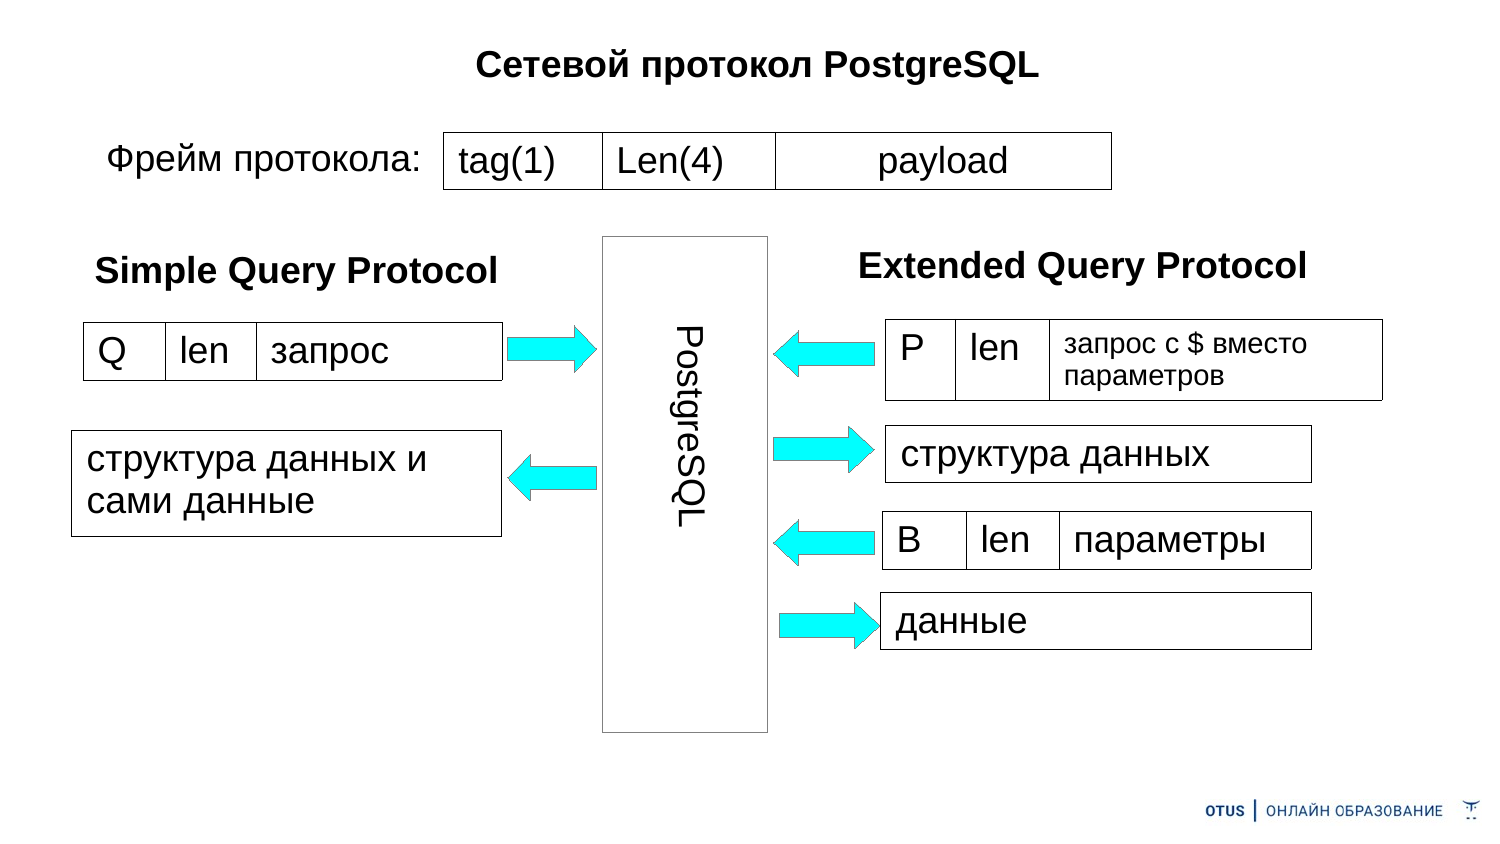

Сетевой протокол PostgreSQL
Фрейм протокола:
| tag(1) | Len(4) | payload |
| --- | --- | --- |
Extended Query Protocol
Simple Query Protocol
| P | len | запрос с $ вместо параметров |
| --- | --- | --- |
| Q | len | запрос |
| --- | --- | --- |
PostgreSQL
структура данных
структура данных и сами данные
| B | len | параметры |
| --- | --- | --- |
данные